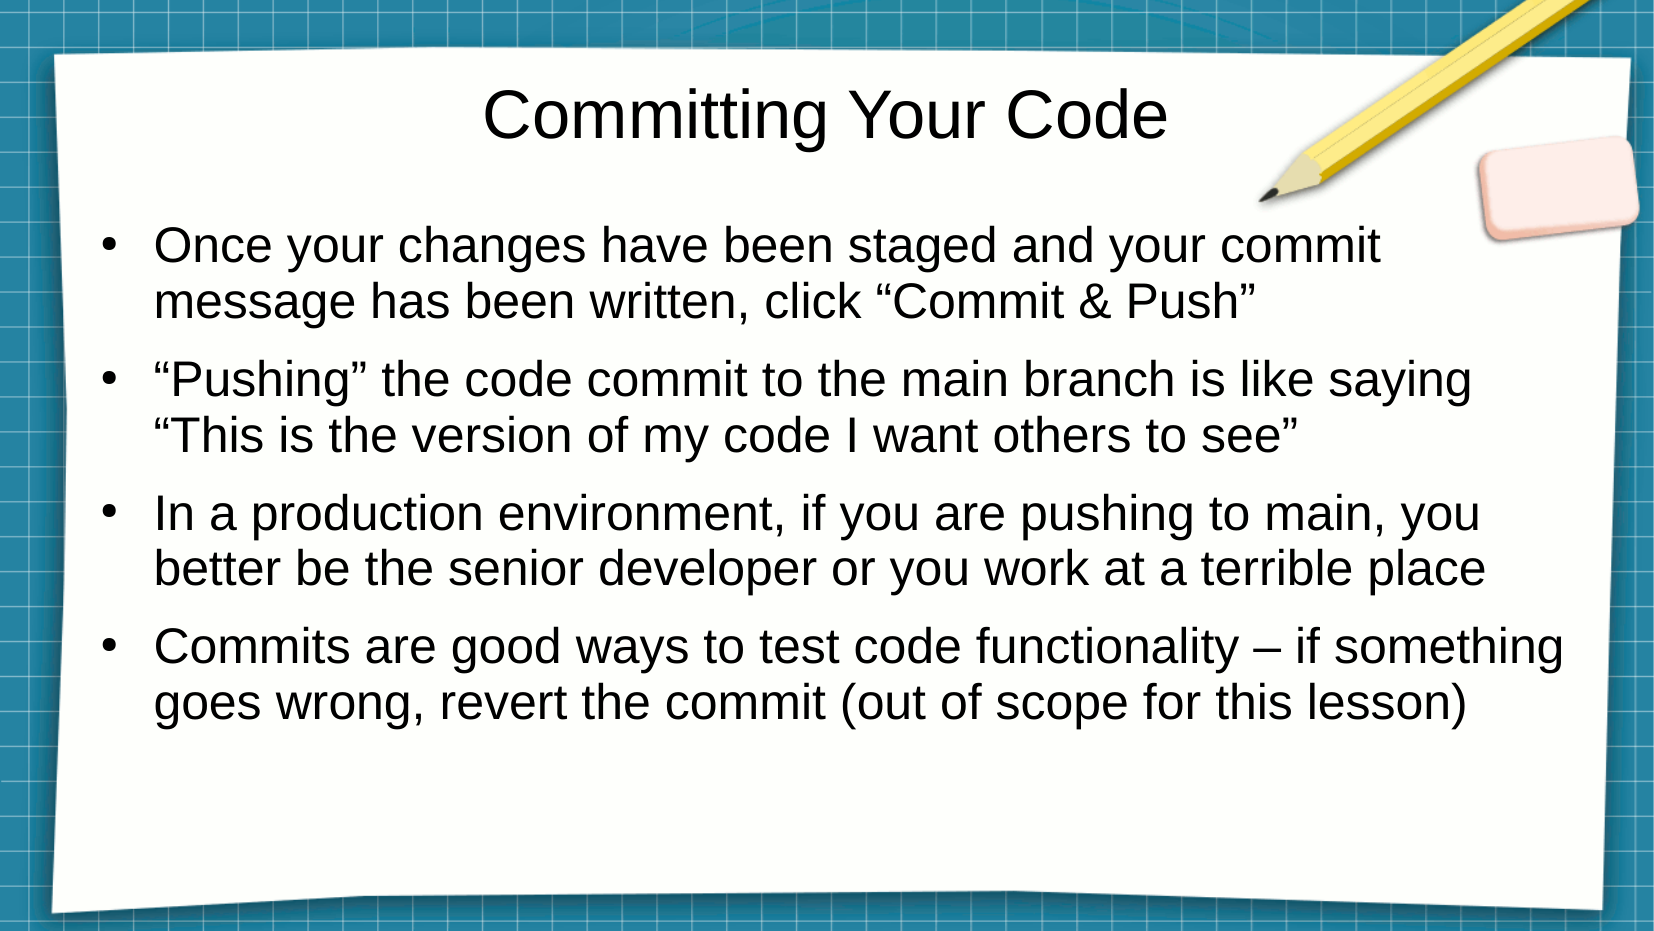

# Committing Your Code
Once your changes have been staged and your commit message has been written, click “Commit & Push”
“Pushing” the code commit to the main branch is like saying “This is the version of my code I want others to see”
In a production environment, if you are pushing to main, you better be the senior developer or you work at a terrible place
Commits are good ways to test code functionality – if something goes wrong, revert the commit (out of scope for this lesson)